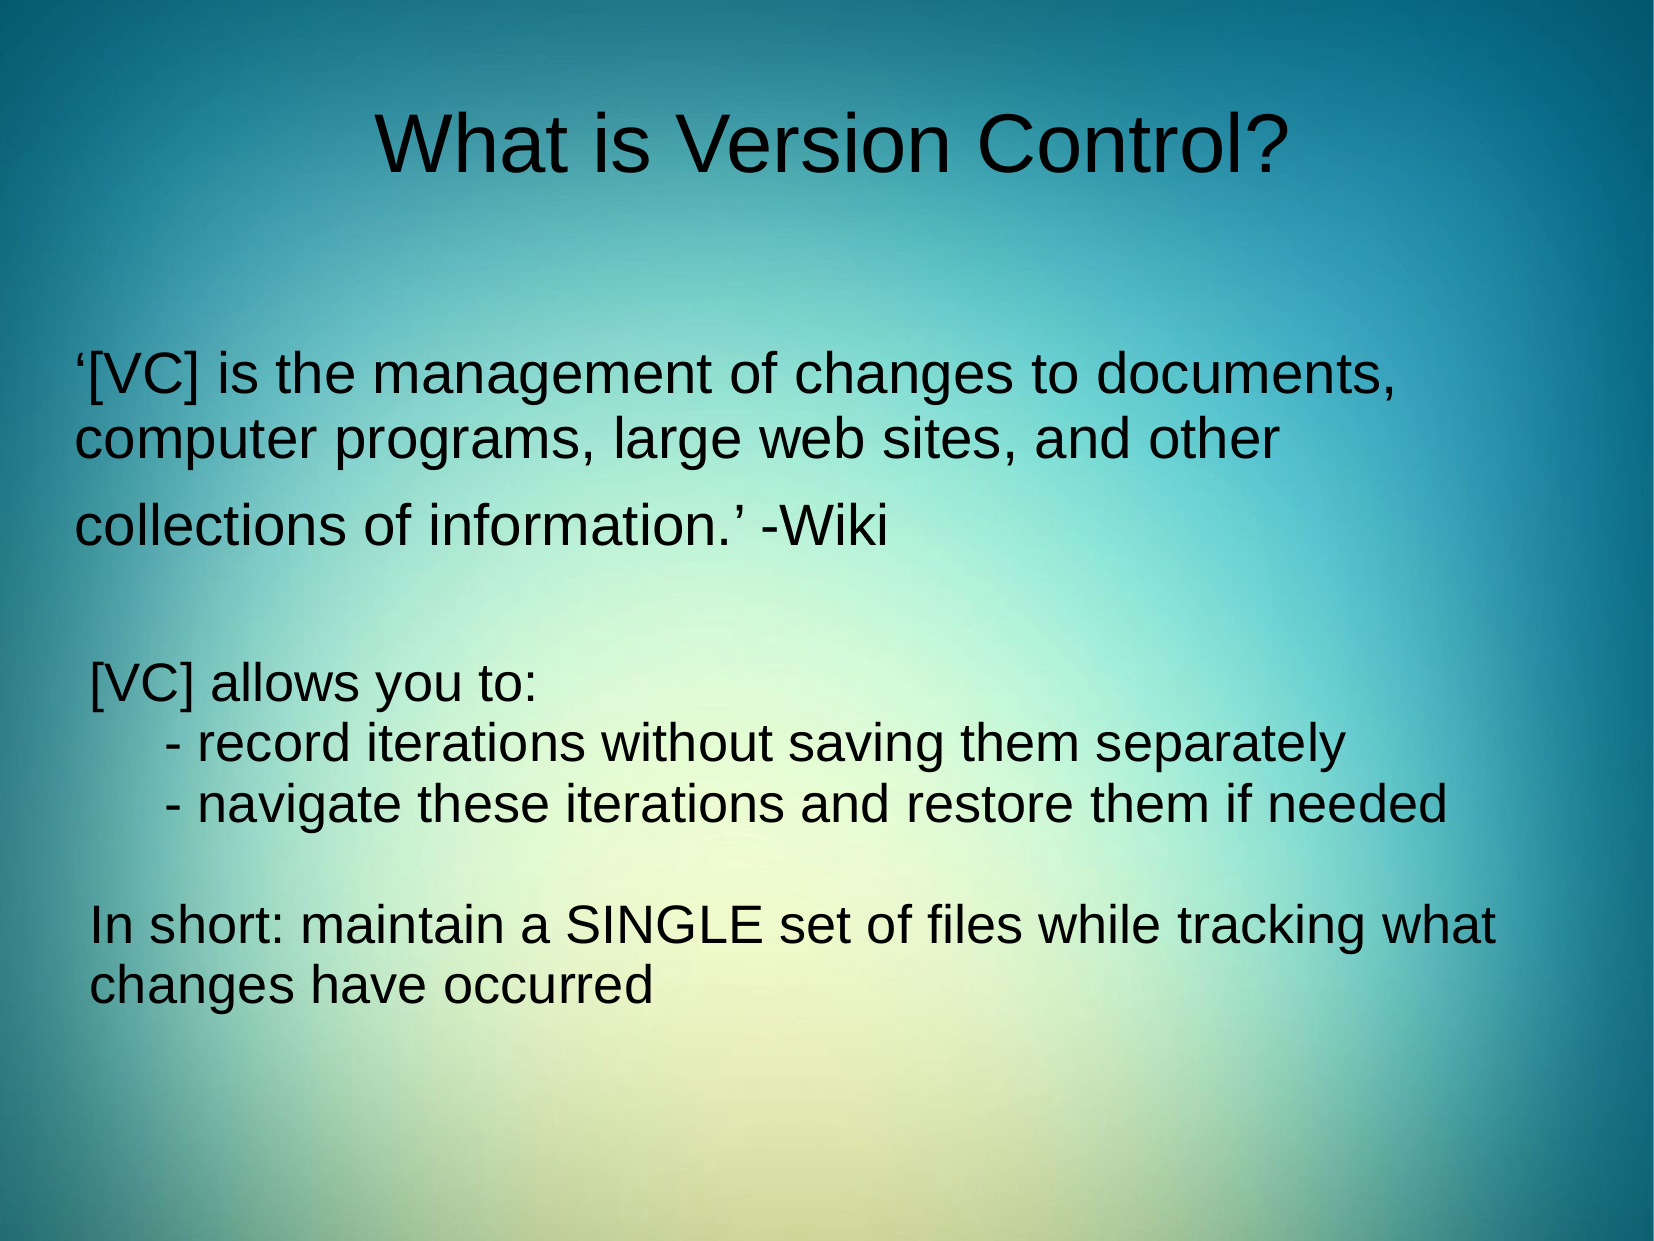

What is Version Control?
‘[VC] is the management of changes to documents, computer programs, large web sites, and other collections of information.’ -Wiki
[VC] allows you to:
 - record iterations without saving them separately
 - navigate these iterations and restore them if needed
In short: maintain a SINGLE set of files while tracking what
changes have occurred